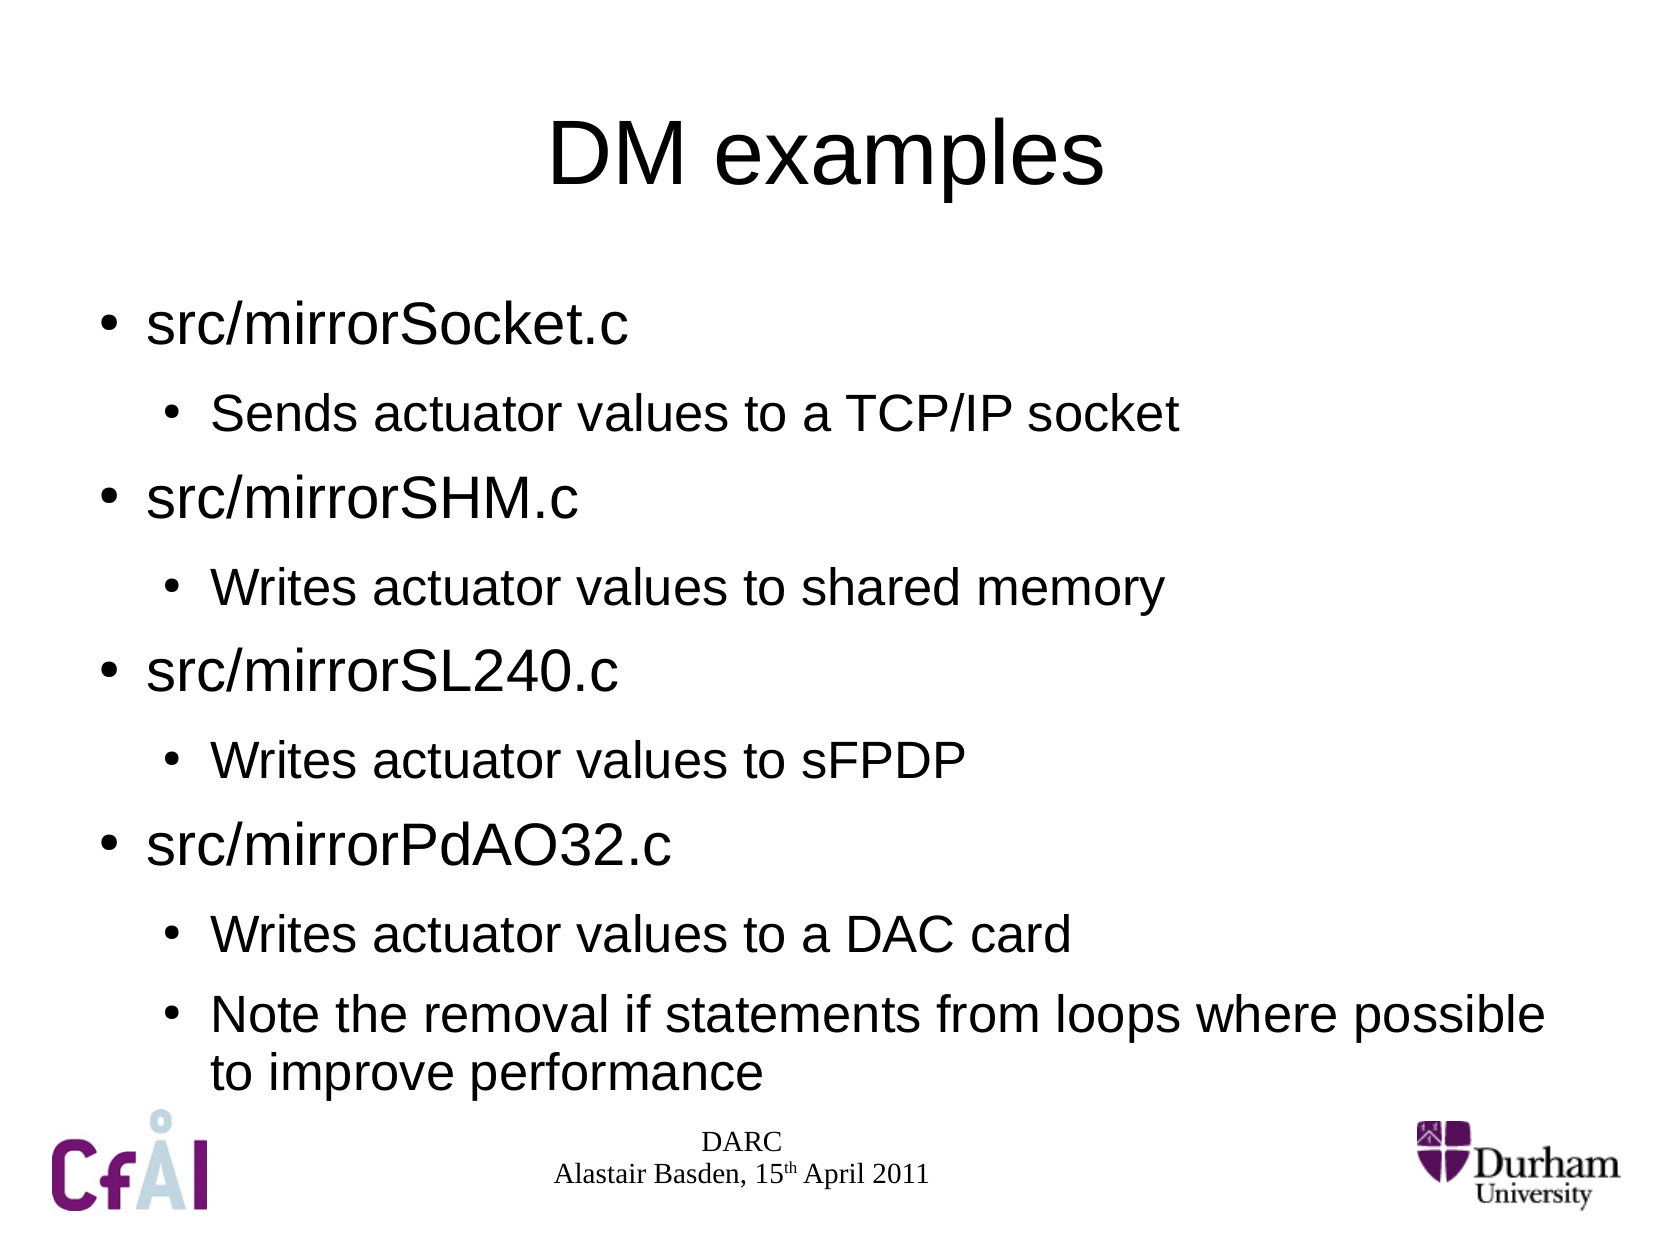

# DM examples
src/mirrorSocket.c
Sends actuator values to a TCP/IP socket
src/mirrorSHM.c
Writes actuator values to shared memory
src/mirrorSL240.c
Writes actuator values to sFPDP
src/mirrorPdAO32.c
Writes actuator values to a DAC card
Note the removal if statements from loops where possible to improve performance